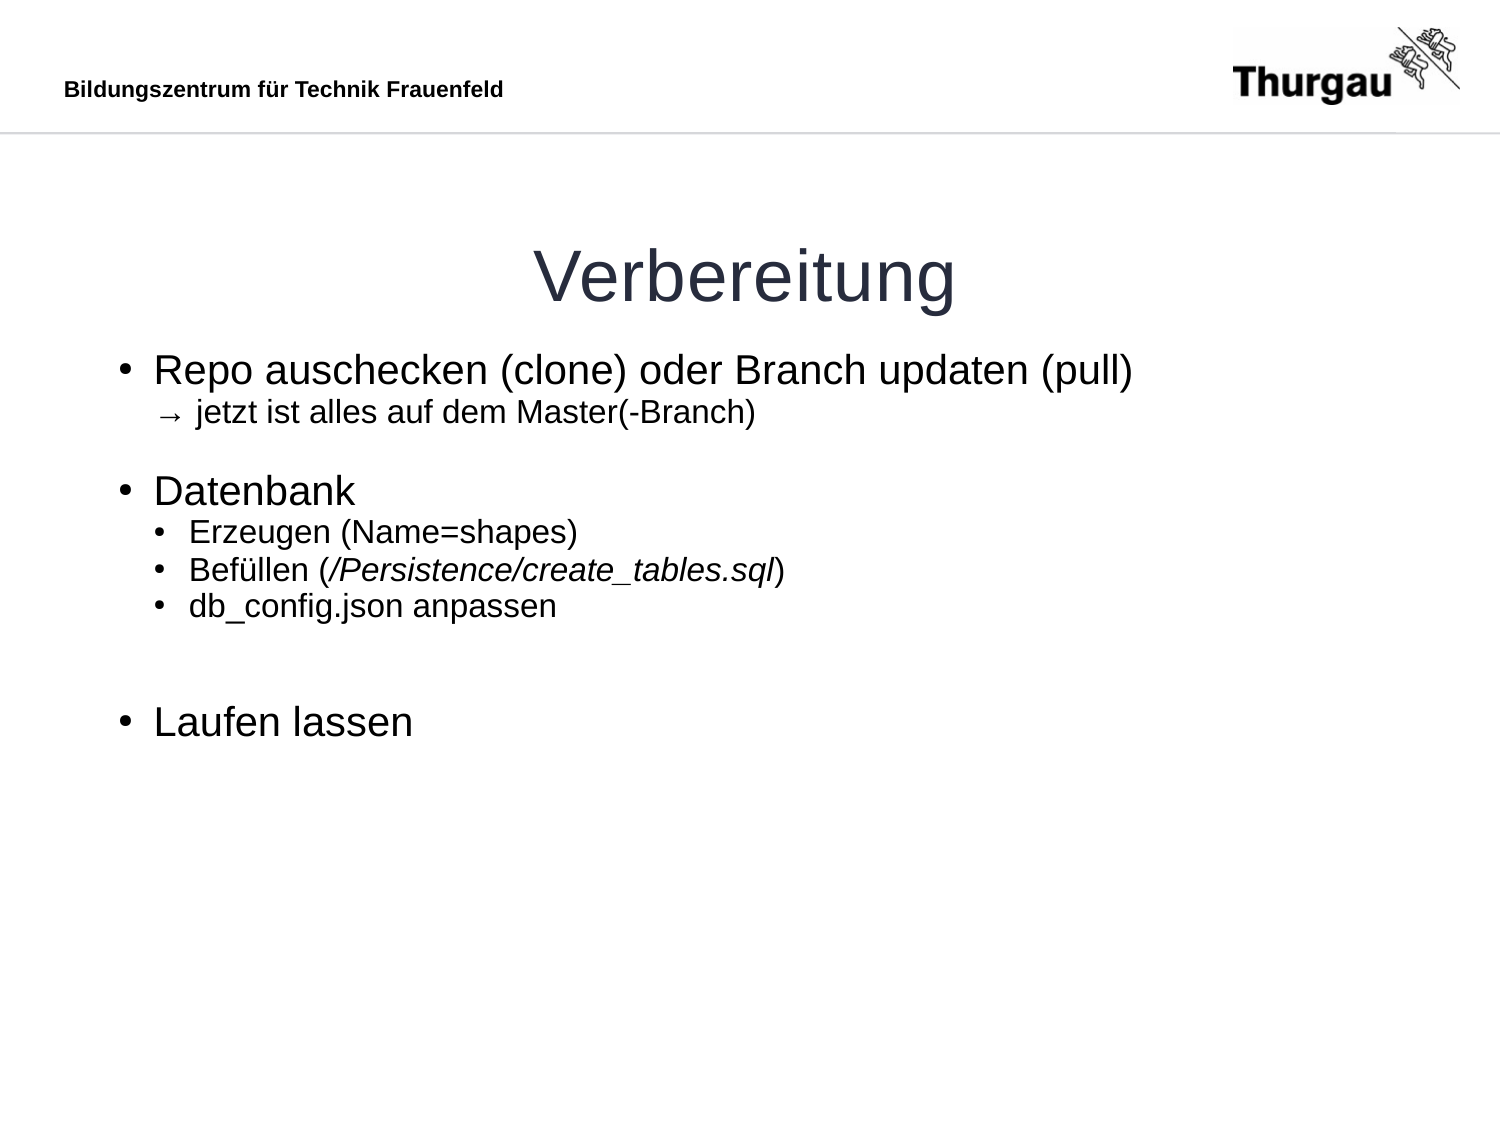

Bildungszentrum für Technik Frauenfeld
Verbereitung
Repo auschecken (clone) oder Branch updaten (pull)
→ jetzt ist alles auf dem Master(-Branch)
Datenbank
Erzeugen (Name=shapes)
Befüllen (/Persistence/create_tables.sql)
db_config.json anpassen
Laufen lassen